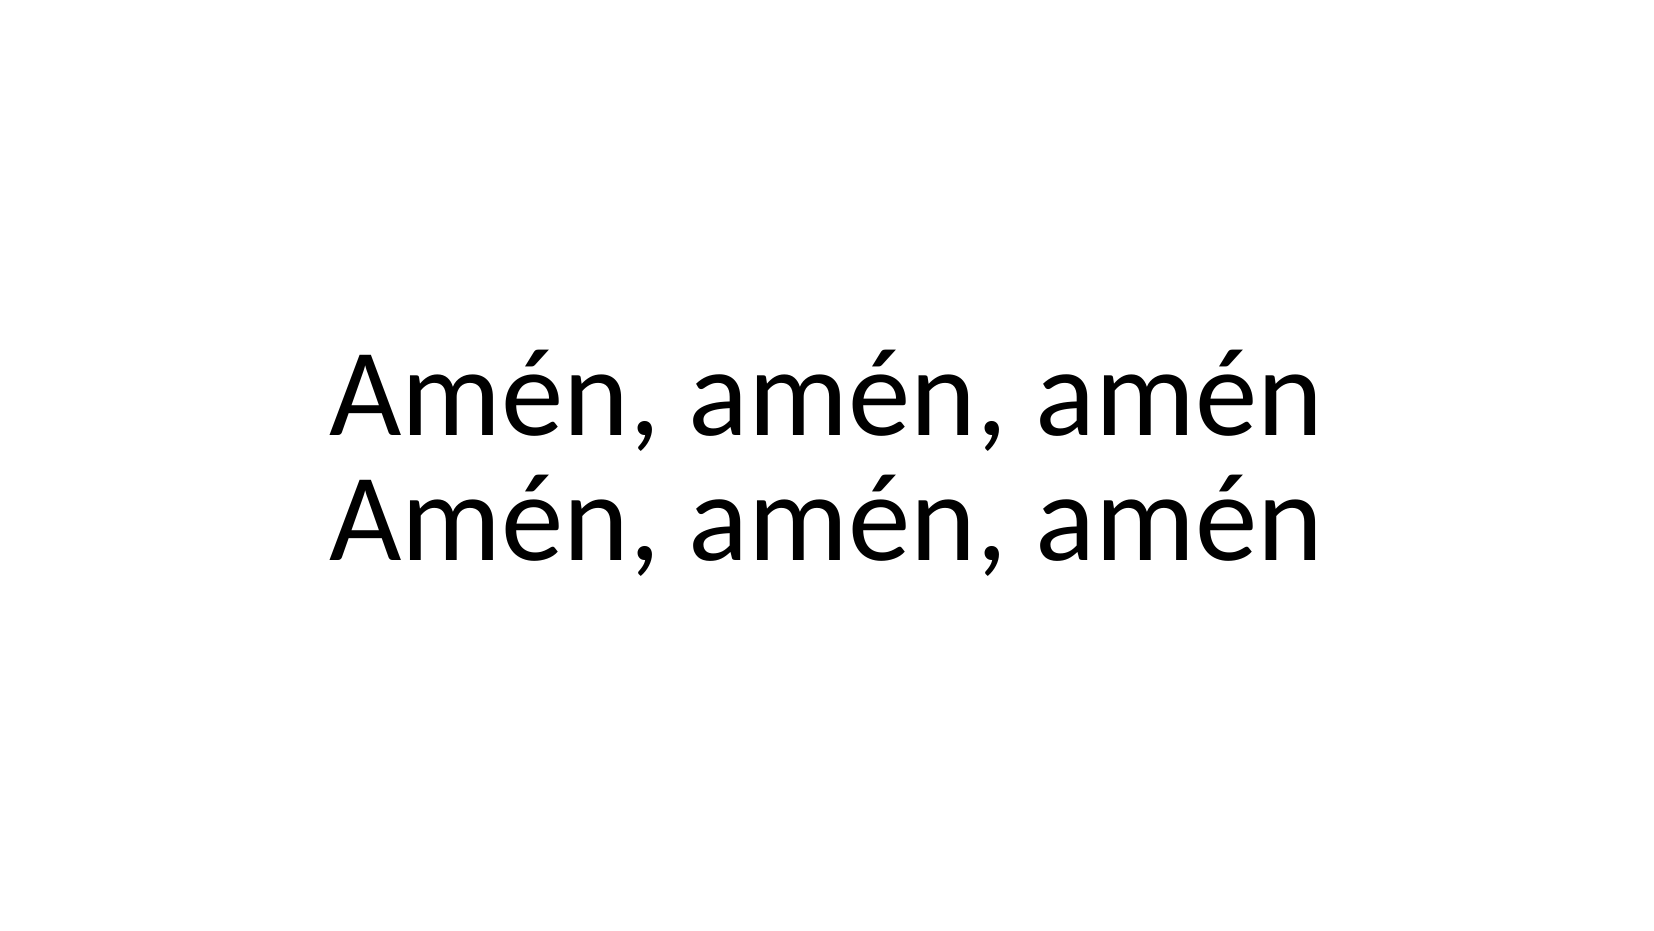

# Amén, amén, amén Amén, amén, amén